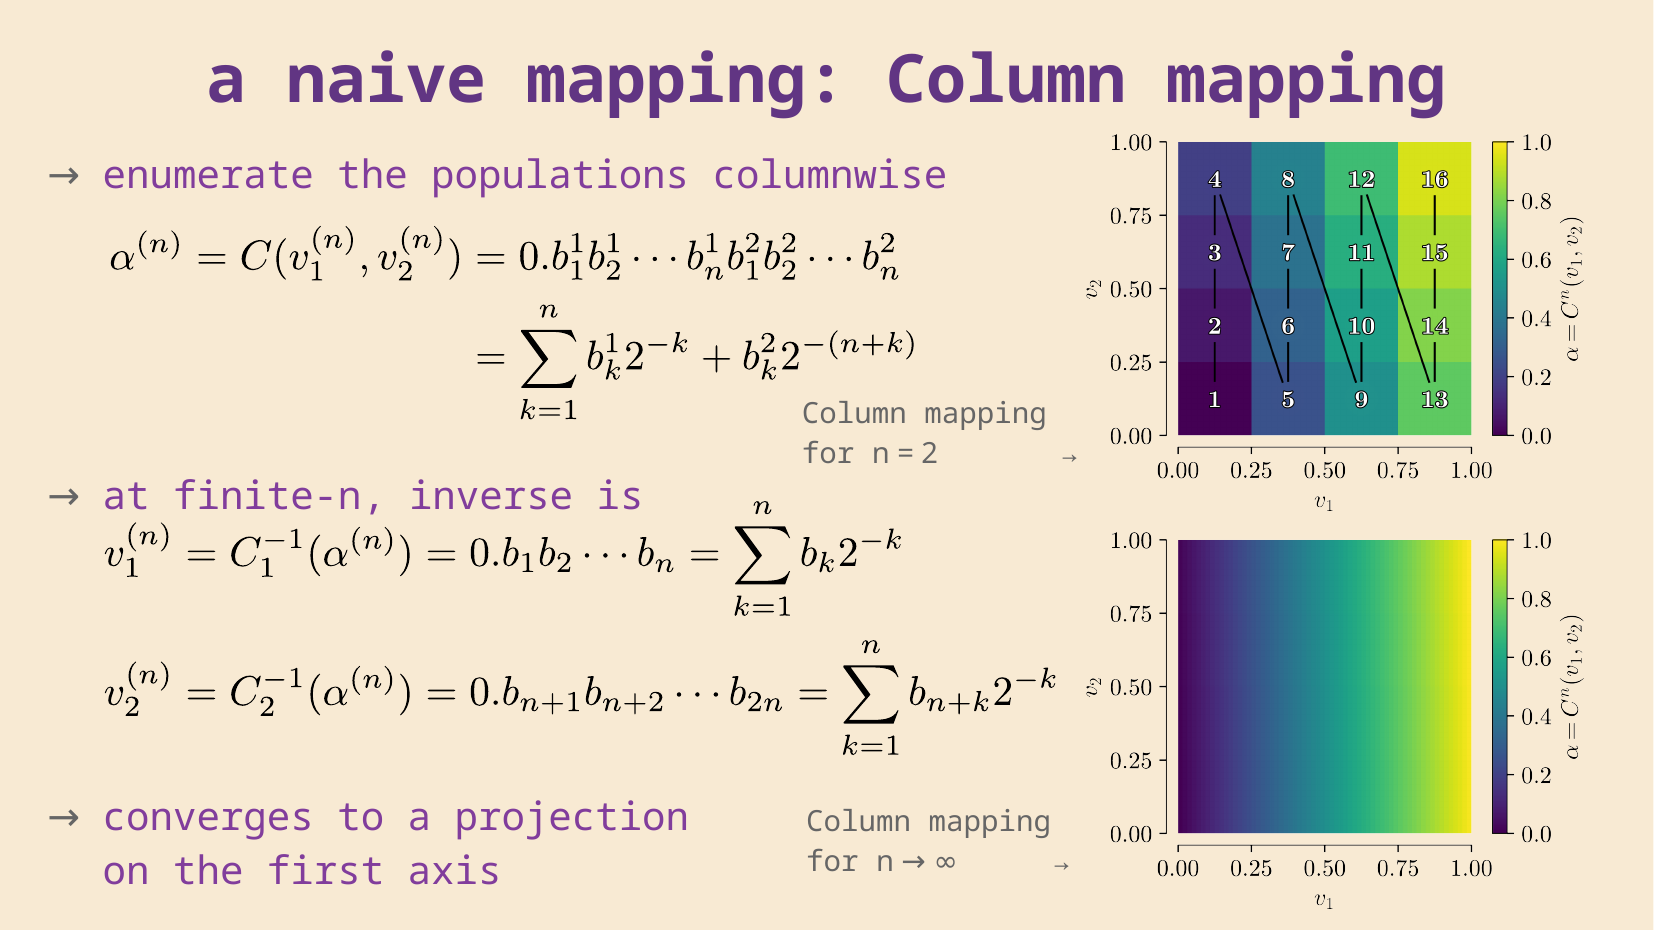

# a naive mapping: Column mapping
enumerate the populations columnwise
at finite-n, inverse is
converges to a projection
on the first axis
Column mapping for n = 2 →
Column mapping for n → ∞ →